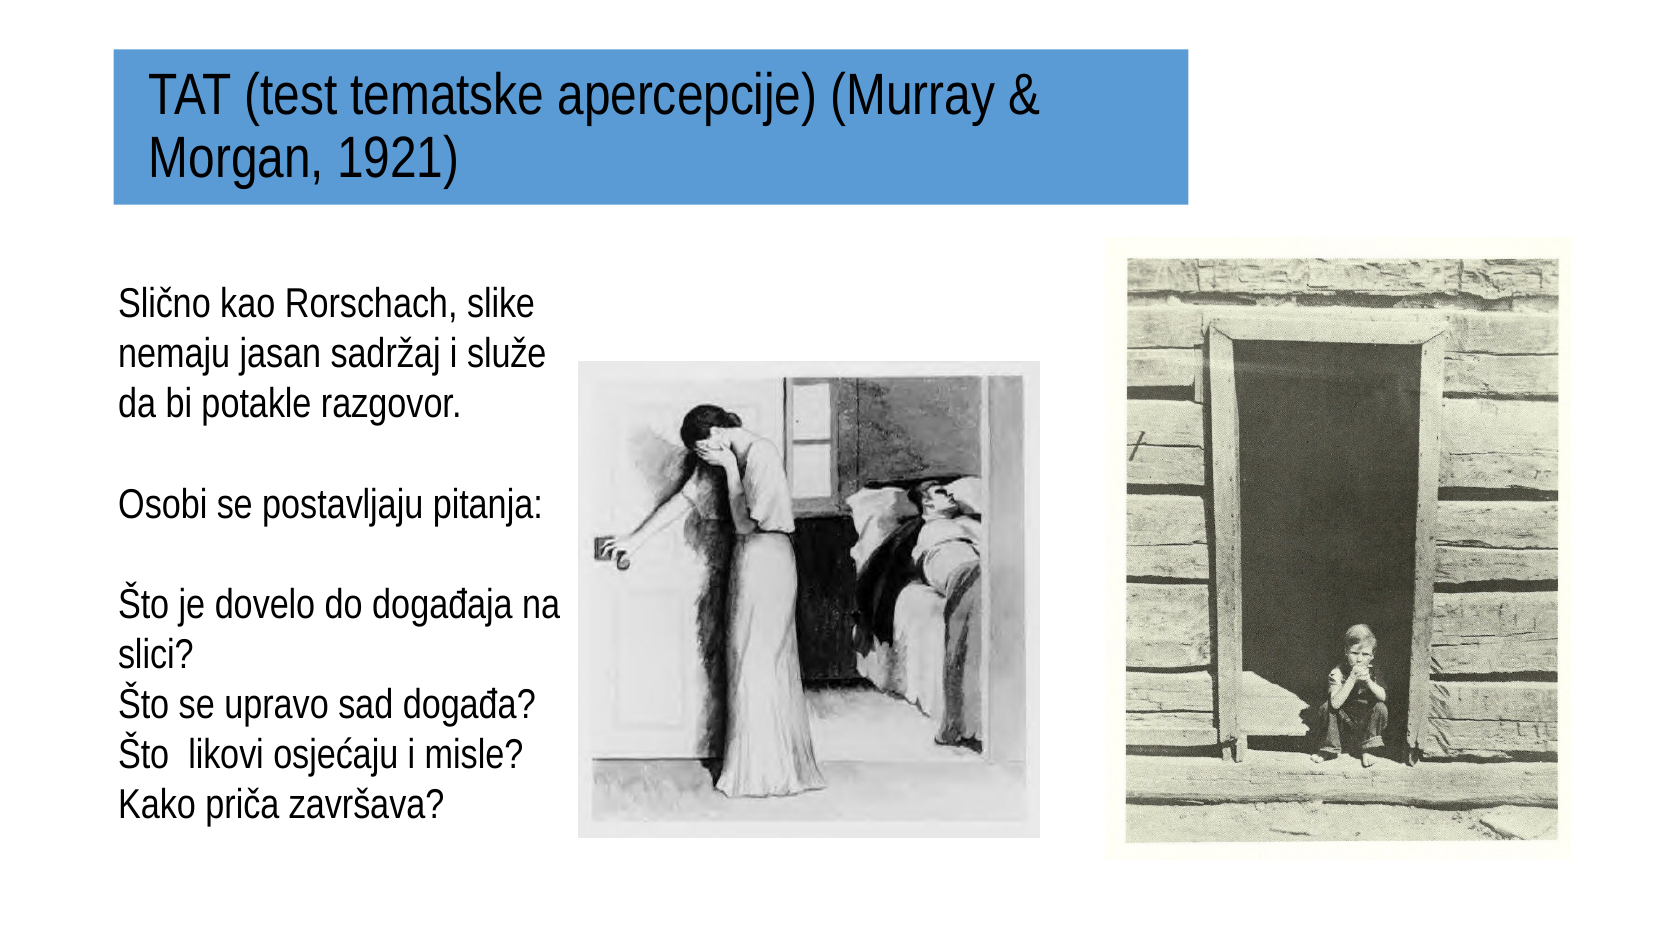

TAT (test tematske apercepcije) (Murray & Morgan, 1921)
Slično kao Rorschach, slike nemaju jasan sadržaj i služe da bi potakle razgovor.
Osobi se postavljaju pitanja:
Što je dovelo do događaja na slici?
Što se upravo sad događa?
Što likovi osjećaju i misle?
Kako priča završava?